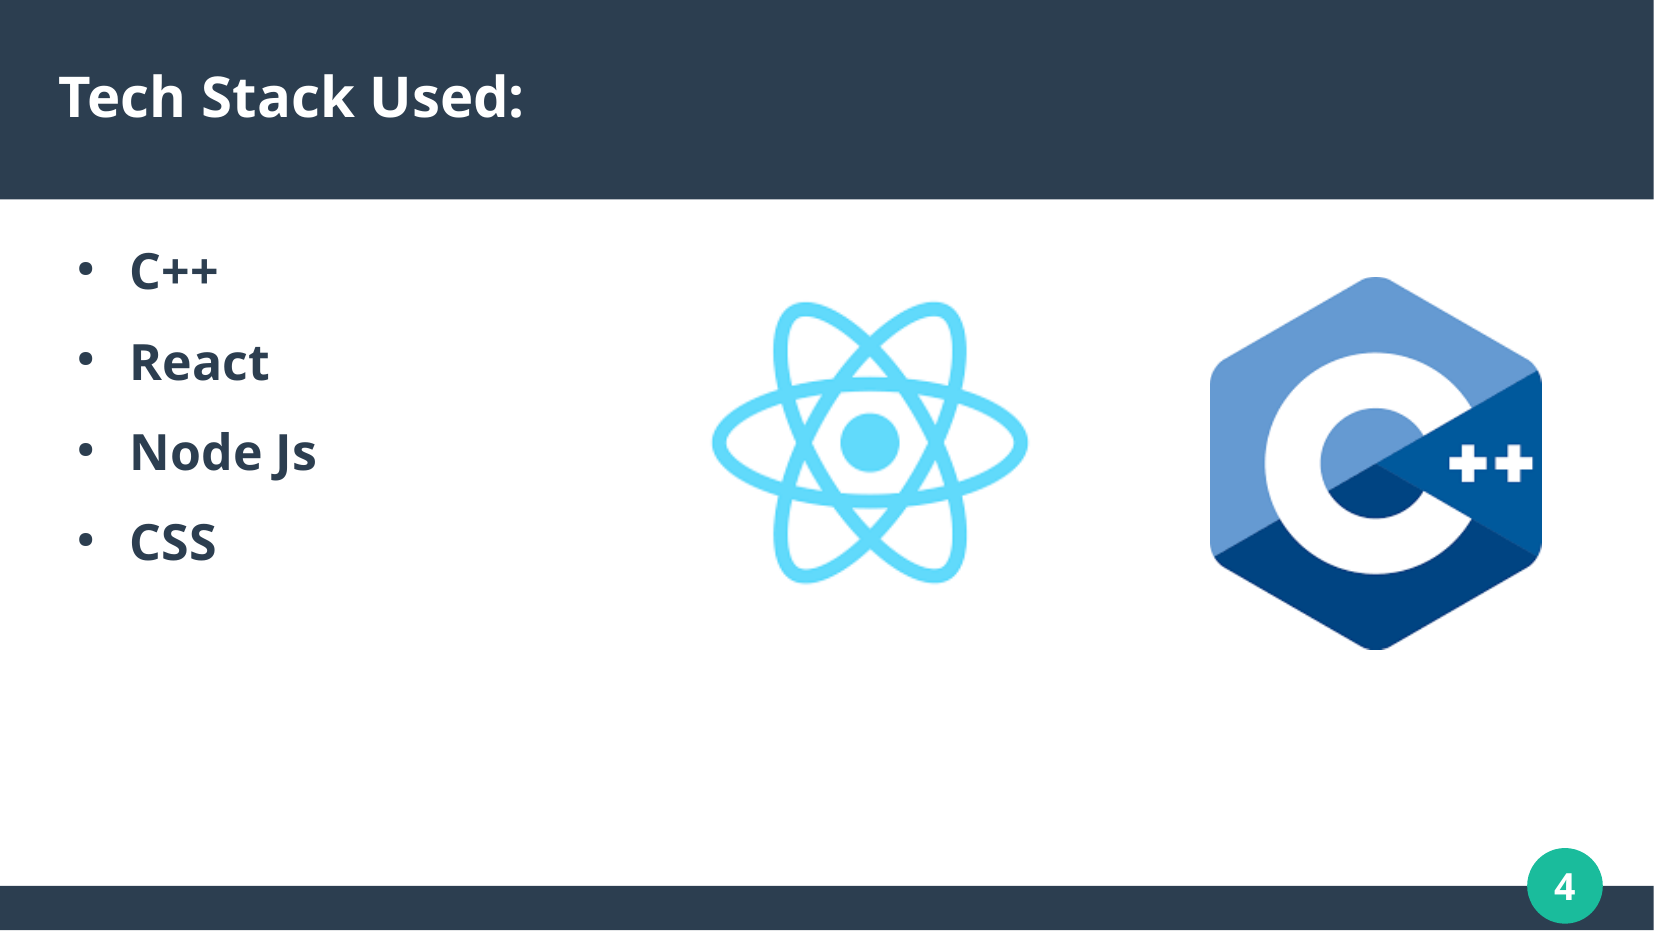

# Tech Stack Used:
C++
React
Node Js
CSS